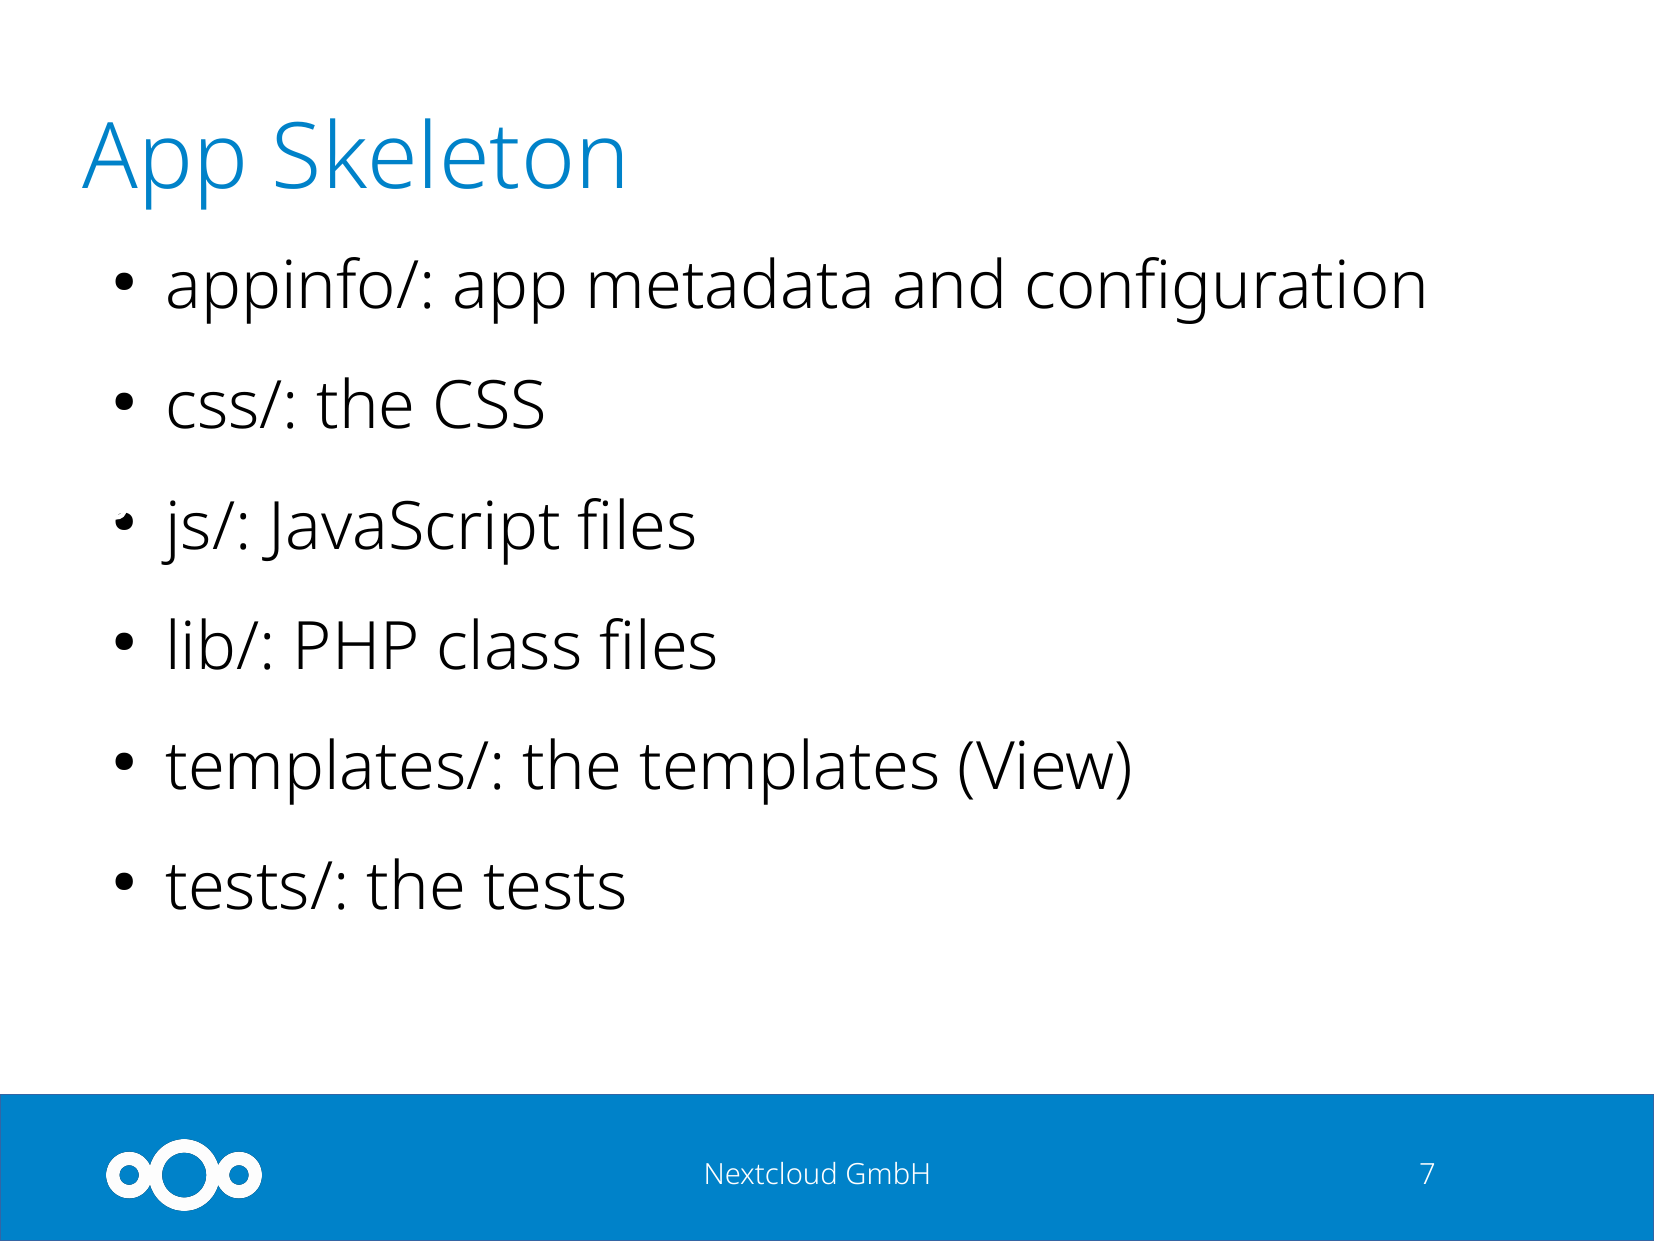

# App Skeleton
appinfo/: app metadata and configuration
css/: the CSS
js/: JavaScript files
lib/: PHP class files
templates/: the templates (View)
tests/: the tests
© struktur AG
7